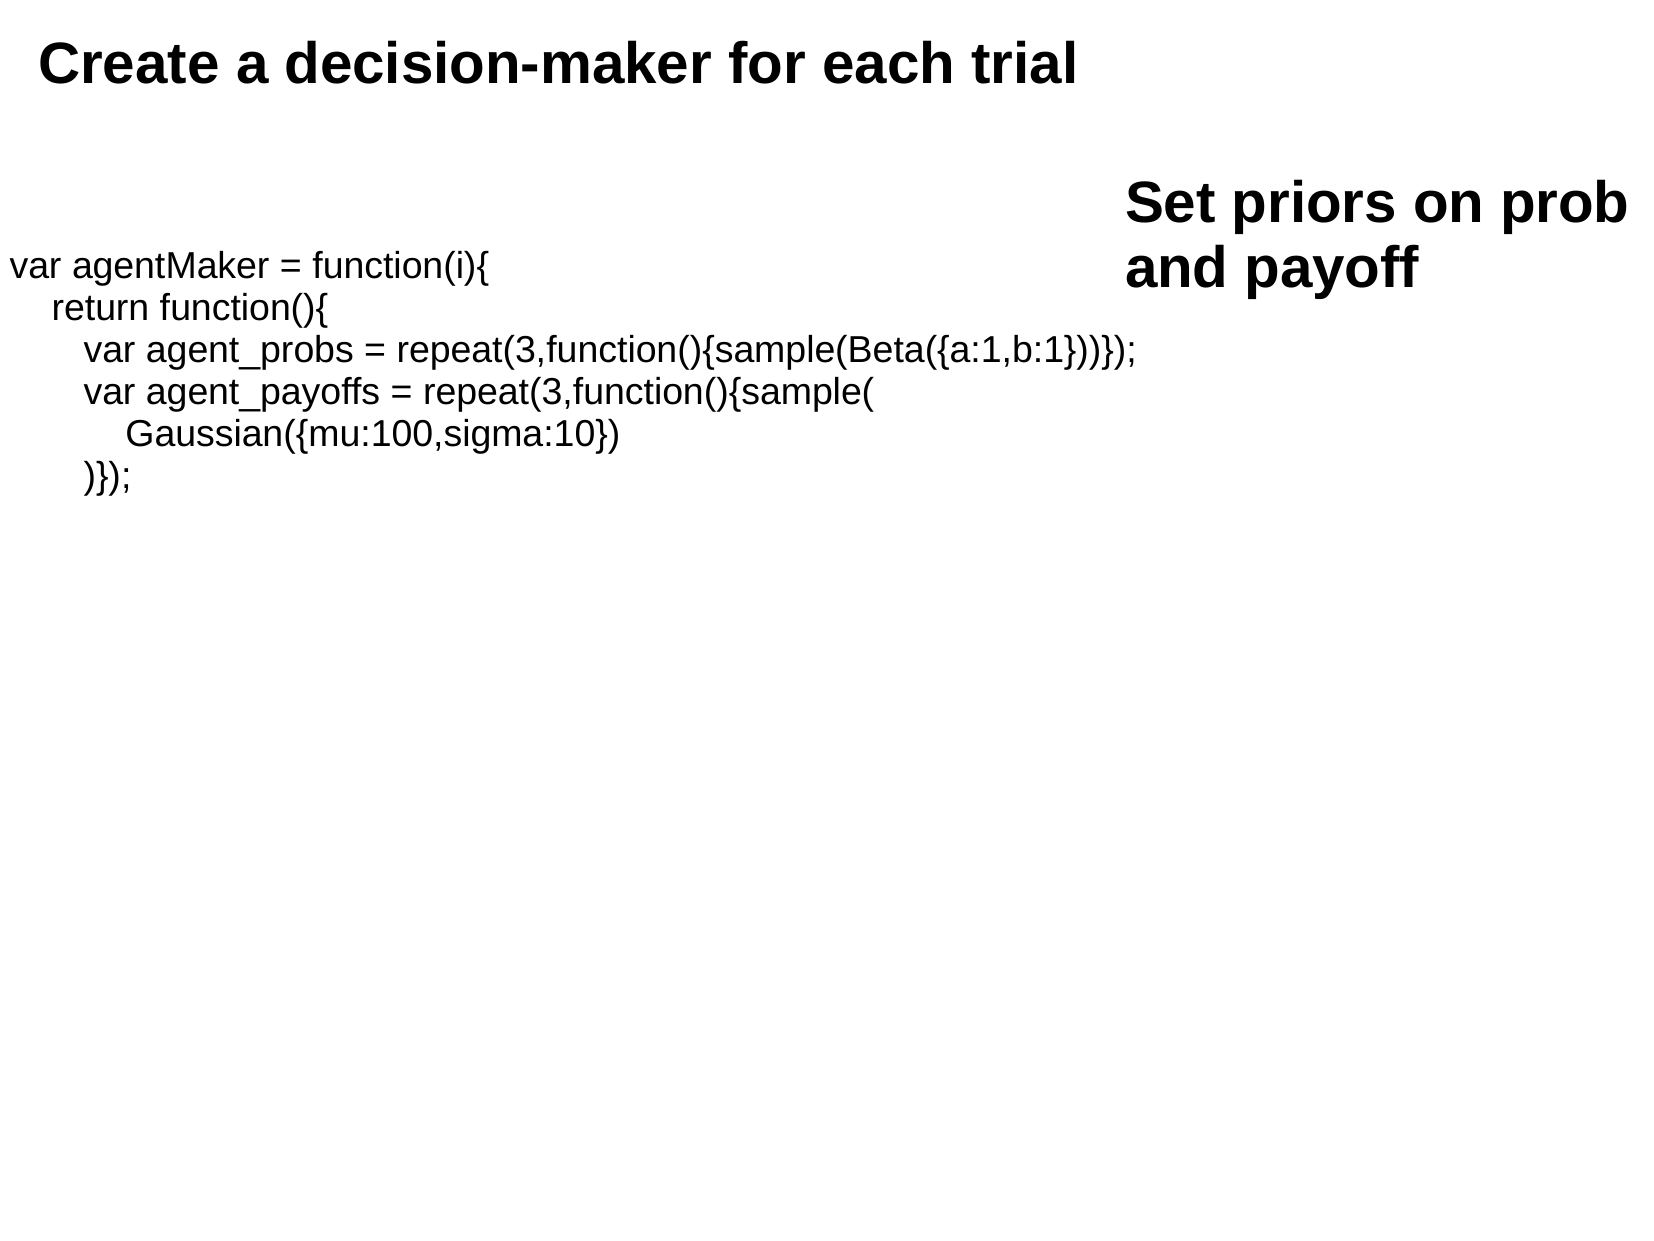

Create a decision-maker for each trial
Set priors on prob and payoff
var agentMaker = function(i){
 return function(){
	var agent_probs = repeat(3,function(){sample(Beta({a:1,b:1}))});
	var agent_payoffs = repeat(3,function(){sample(
	 Gaussian({mu:100,sigma:10})
	)});